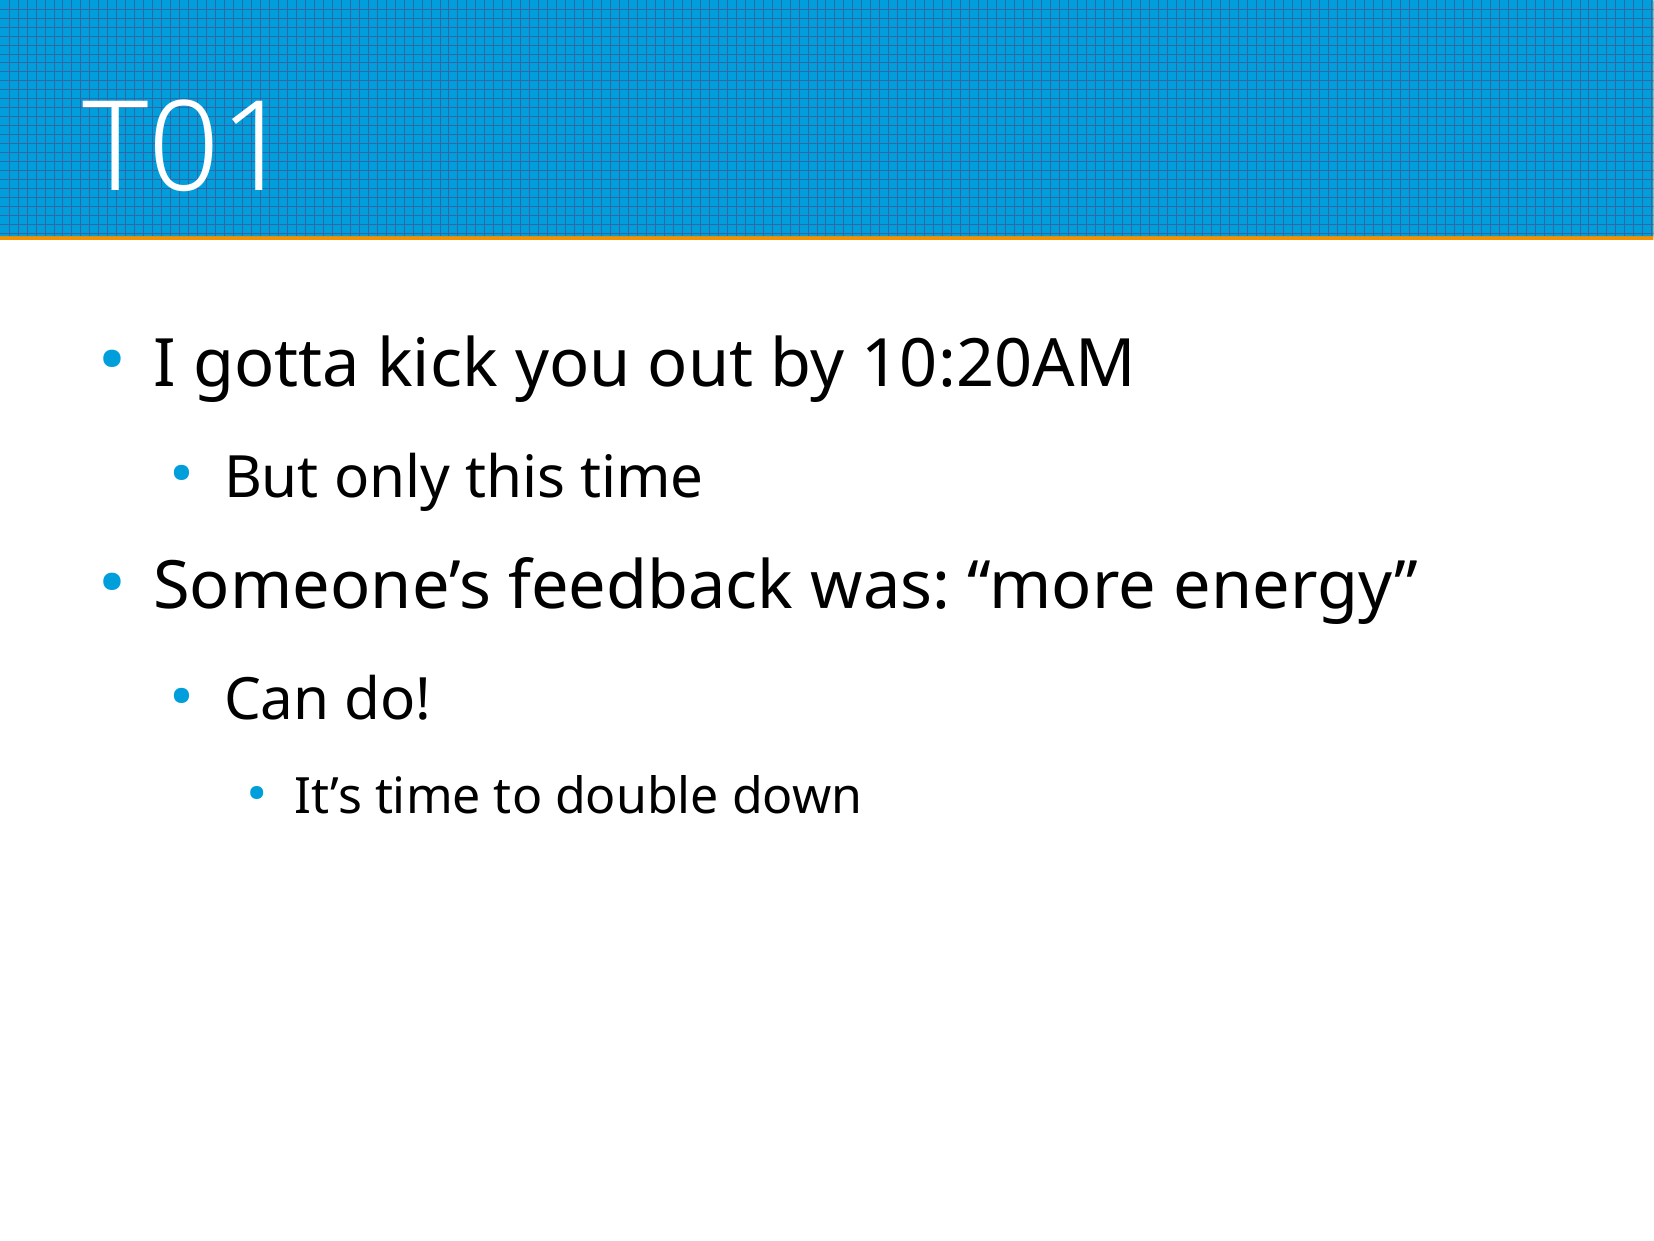

# T01
I gotta kick you out by 10:20AM
But only this time
Someone’s feedback was: ‘‘more energy’’
Can do!
It’s time to double down